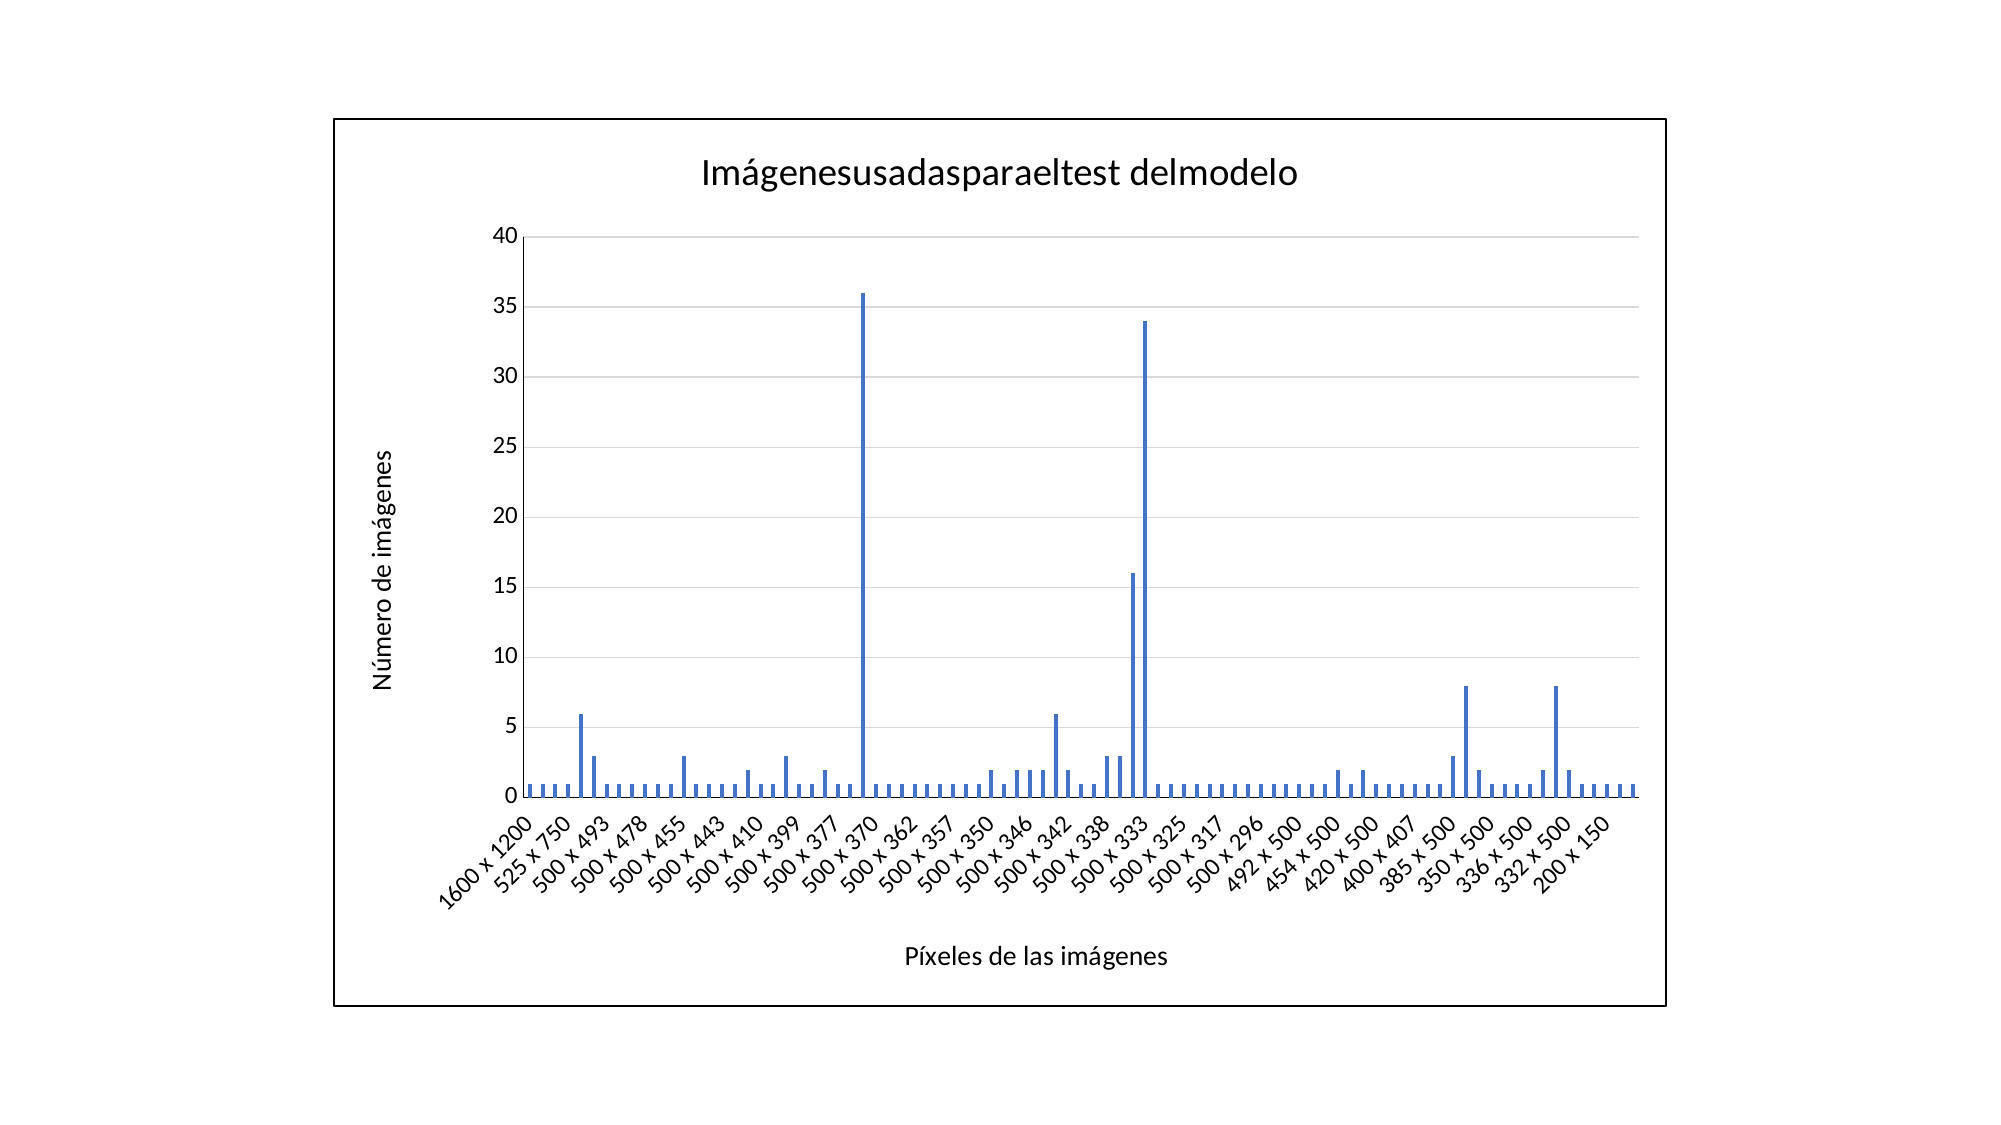

### Chart: Imágenesusadasparaeltest delmodelo
| Category | TOTAL |
|---|---|
| 1600 x 1200 | 1.0 |
| 1205 x 806 | 1.0 |
| 800 x 800 | 1.0 |
| 525 x 750 | 1.0 |
| 500 x 500 | 6.0 |
| 500 x 498 | 3.0 |
| 500 x 493 | 1.0 |
| 500 x 486 | 1.0 |
| 500 x 483 | 1.0 |
| 500 x 478 | 1.0 |
| 500 x 470 | 1.0 |
| 500 x 457 | 1.0 |
| 500 x 455 | 3.0 |
| 500 x 454 | 1.0 |
| 500 x 445 | 1.0 |
| 500 x 443 | 1.0 |
| 500 x 438 | 1.0 |
| 500 x 432 | 2.0 |
| 500 x 410 | 1.0 |
| 500 x 406 | 1.0 |
| 500 x 400 | 3.0 |
| 500 x 399 | 1.0 |
| 500 x 386 | 1.0 |
| 500 x 379 | 2.0 |
| 500 x 377 | 1.0 |
| 500 x 376 | 1.0 |
| 500 x 375 | 36.0 |
| 500 x 370 | 1.0 |
| 500 x 367 | 1.0 |
| 500 x 365 | 1.0 |
| 500 x 362 | 1.0 |
| 500 x 360 | 1.0 |
| 500 x 359 | 1.0 |
| 500 x 357 | 1.0 |
| 500 x 356 | 1.0 |
| 500 x 354 | 1.0 |
| 500 x 350 | 2.0 |
| 500 x 349 | 1.0 |
| 500 x 347 | 2.0 |
| 500 x 346 | 2.0 |
| 500 x 345 | 2.0 |
| 500 x 343 | 6.0 |
| 500 x 342 | 2.0 |
| 500 x 341 | 1.0 |
| 500 x 340 | 1.0 |
| 500 x 338 | 3.0 |
| 500 x 336 | 3.0 |
| 500 x 334 | 16.0 |
| 500 x 333 | 34.0 |
| 500 x 332 | 1.0 |
| 500 x 328 | 1.0 |
| 500 x 325 | 1.0 |
| 500 x 321 | 1.0 |
| 500 x 319 | 1.0 |
| 500 x 317 | 1.0 |
| 500 x 313 | 1.0 |
| 500 x 299 | 1.0 |
| 500 x 296 | 1.0 |
| 500 x 281 | 1.0 |
| 500 x 185 | 1.0 |
| 492 x 500 | 1.0 |
| 488 x 500 | 1.0 |
| 487 x 500 | 1.0 |
| 454 x 500 | 2.0 |
| 452 x 500 | 1.0 |
| 444 x 500 | 2.0 |
| 420 x 500 | 1.0 |
| 413 x 500 | 1.0 |
| 407 x 500 | 1.0 |
| 400 x 407 | 1.0 |
| 400 x 274 | 1.0 |
| 394 x 500 | 1.0 |
| 385 x 500 | 3.0 |
| 375 x 500 | 8.0 |
| 359 x 244 | 2.0 |
| 350 x 500 | 1.0 |
| 342 x 500 | 1.0 |
| 339 x 500 | 1.0 |
| 336 x 500 | 1.0 |
| 334 x 500 | 2.0 |
| 333 x 500 | 8.0 |
| 332 x 500 | 2.0 |
| 319 x 500 | 1.0 |
| 268 x 400 | 1.0 |
| 200 x 150 | 1.0 |
| 170 x 113 | 1.0 |
| 117 x 180 | 1.0 |